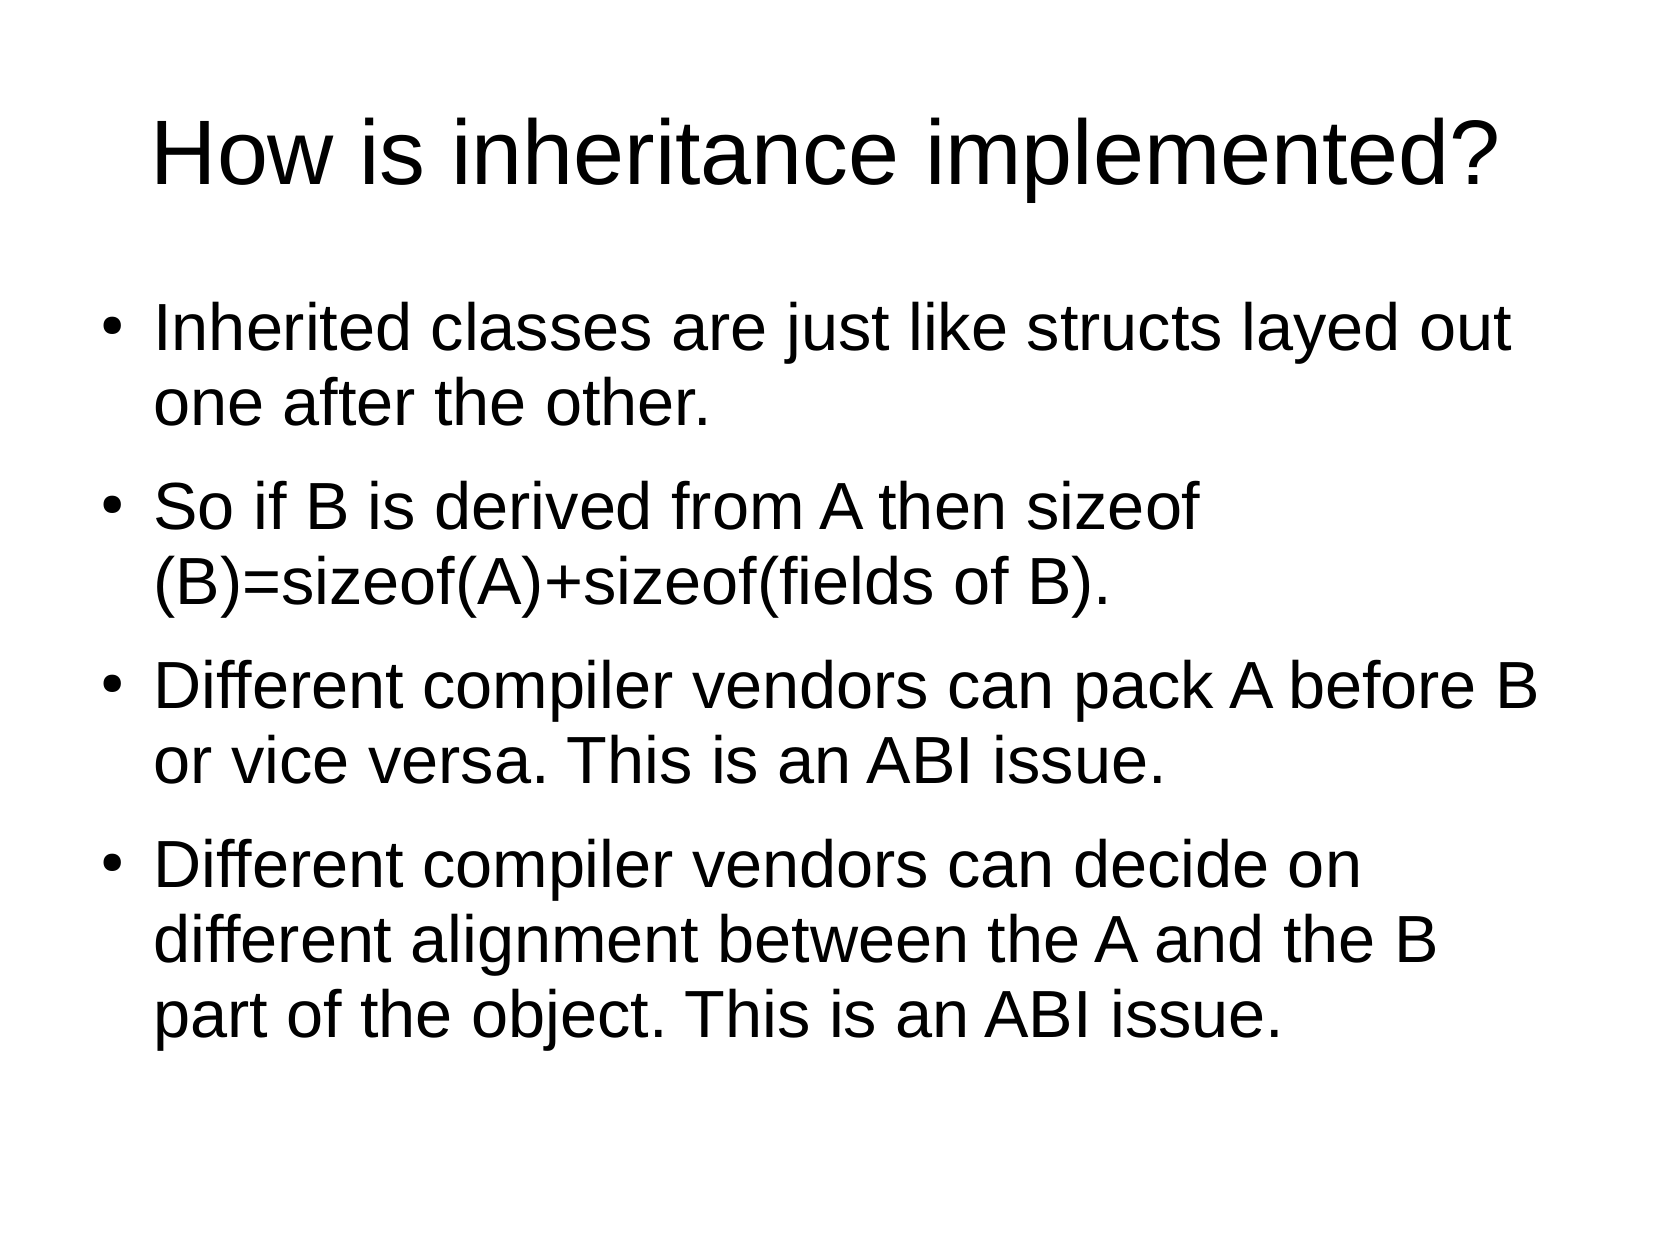

# How is inheritance implemented?
Inherited classes are just like structs layed out one after the other.
So if B is derived from A then sizeof (B)=sizeof(A)+sizeof(fields of B).
Different compiler vendors can pack A before B or vice versa. This is an ABI issue.
Different compiler vendors can decide on different alignment between the A and the B part of the object. This is an ABI issue.